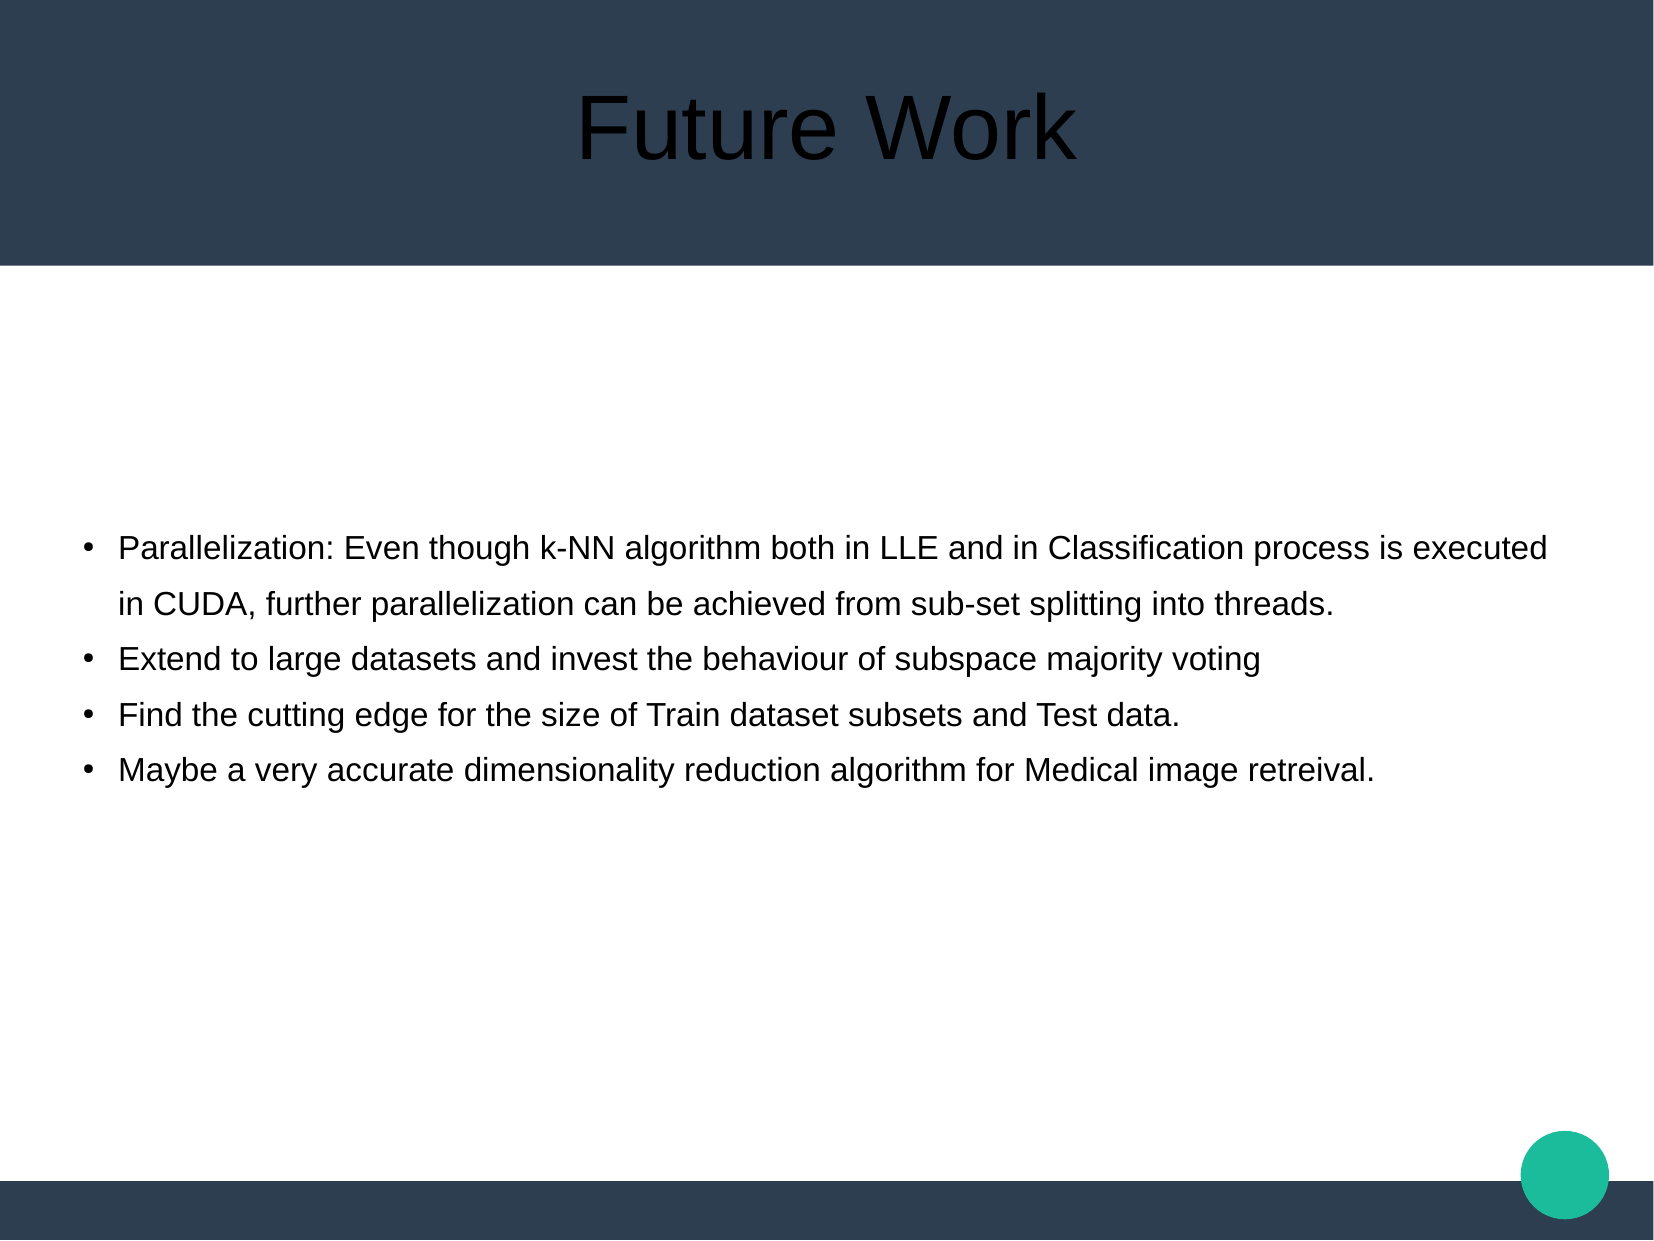

# Future Work
Parallelization: Even though k-NN algorithm both in LLE and in Classification process is executed in CUDA, further parallelization can be achieved from sub-set splitting into threads.
Extend to large datasets and invest the behaviour of subspace majority voting
Find the cutting edge for the size of Train dataset subsets and Test data.
Maybe a very accurate dimensionality reduction algorithm for Medical image retreival.